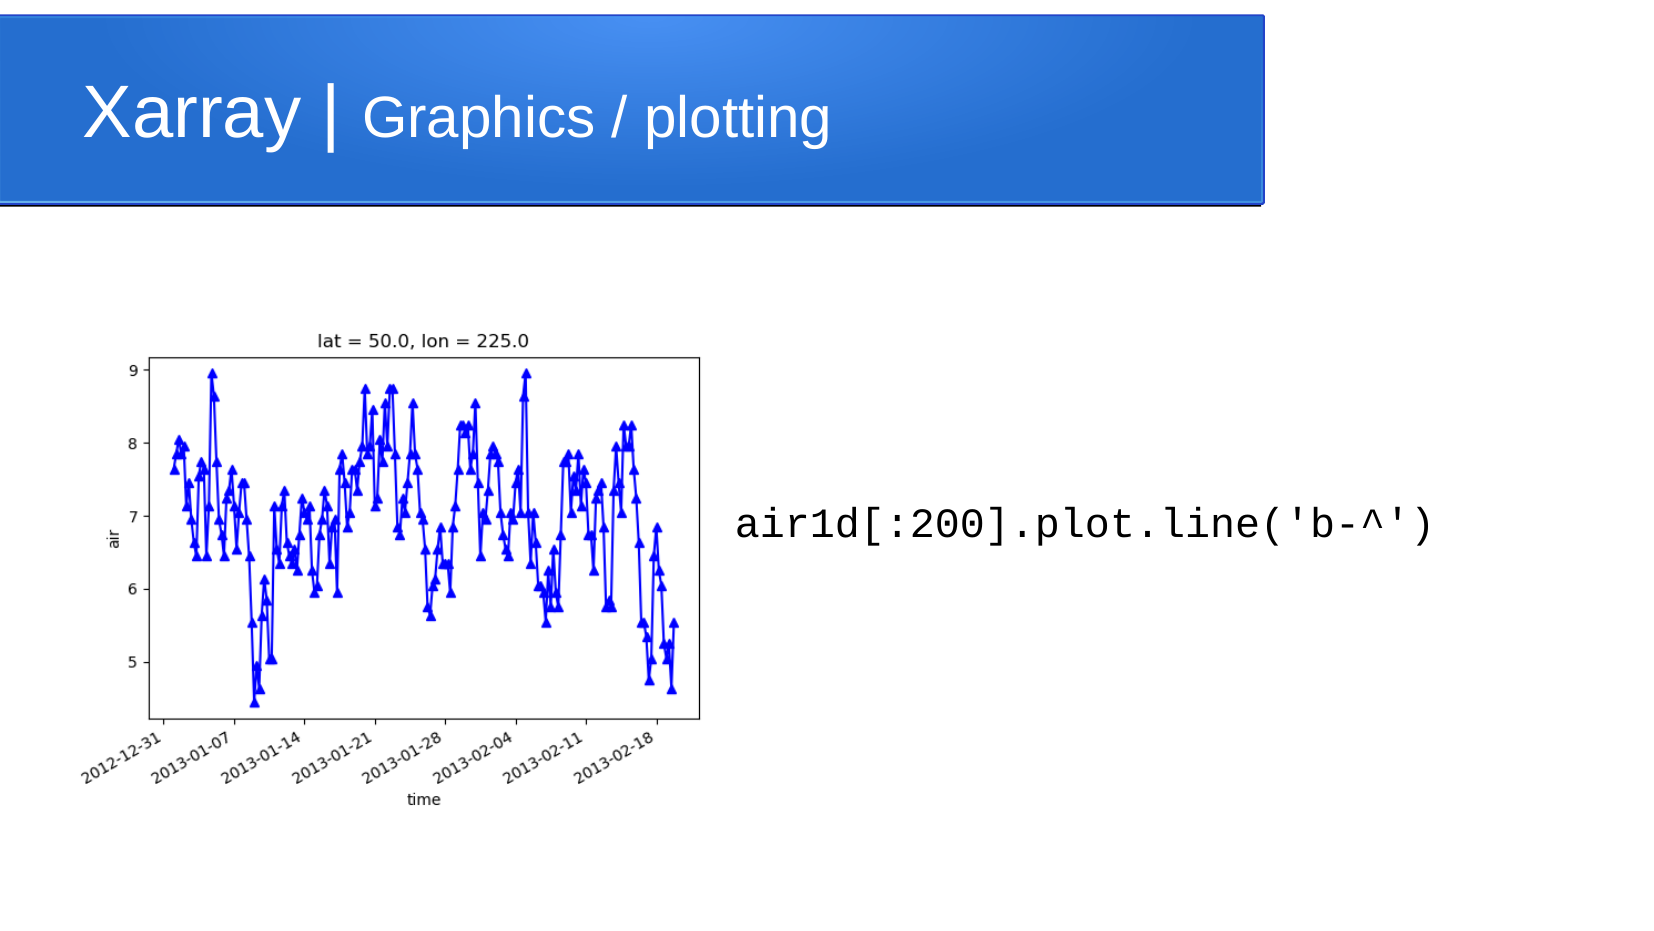

# Xarray | Graphics / plotting
air1d[:200].plot.line('b-^')